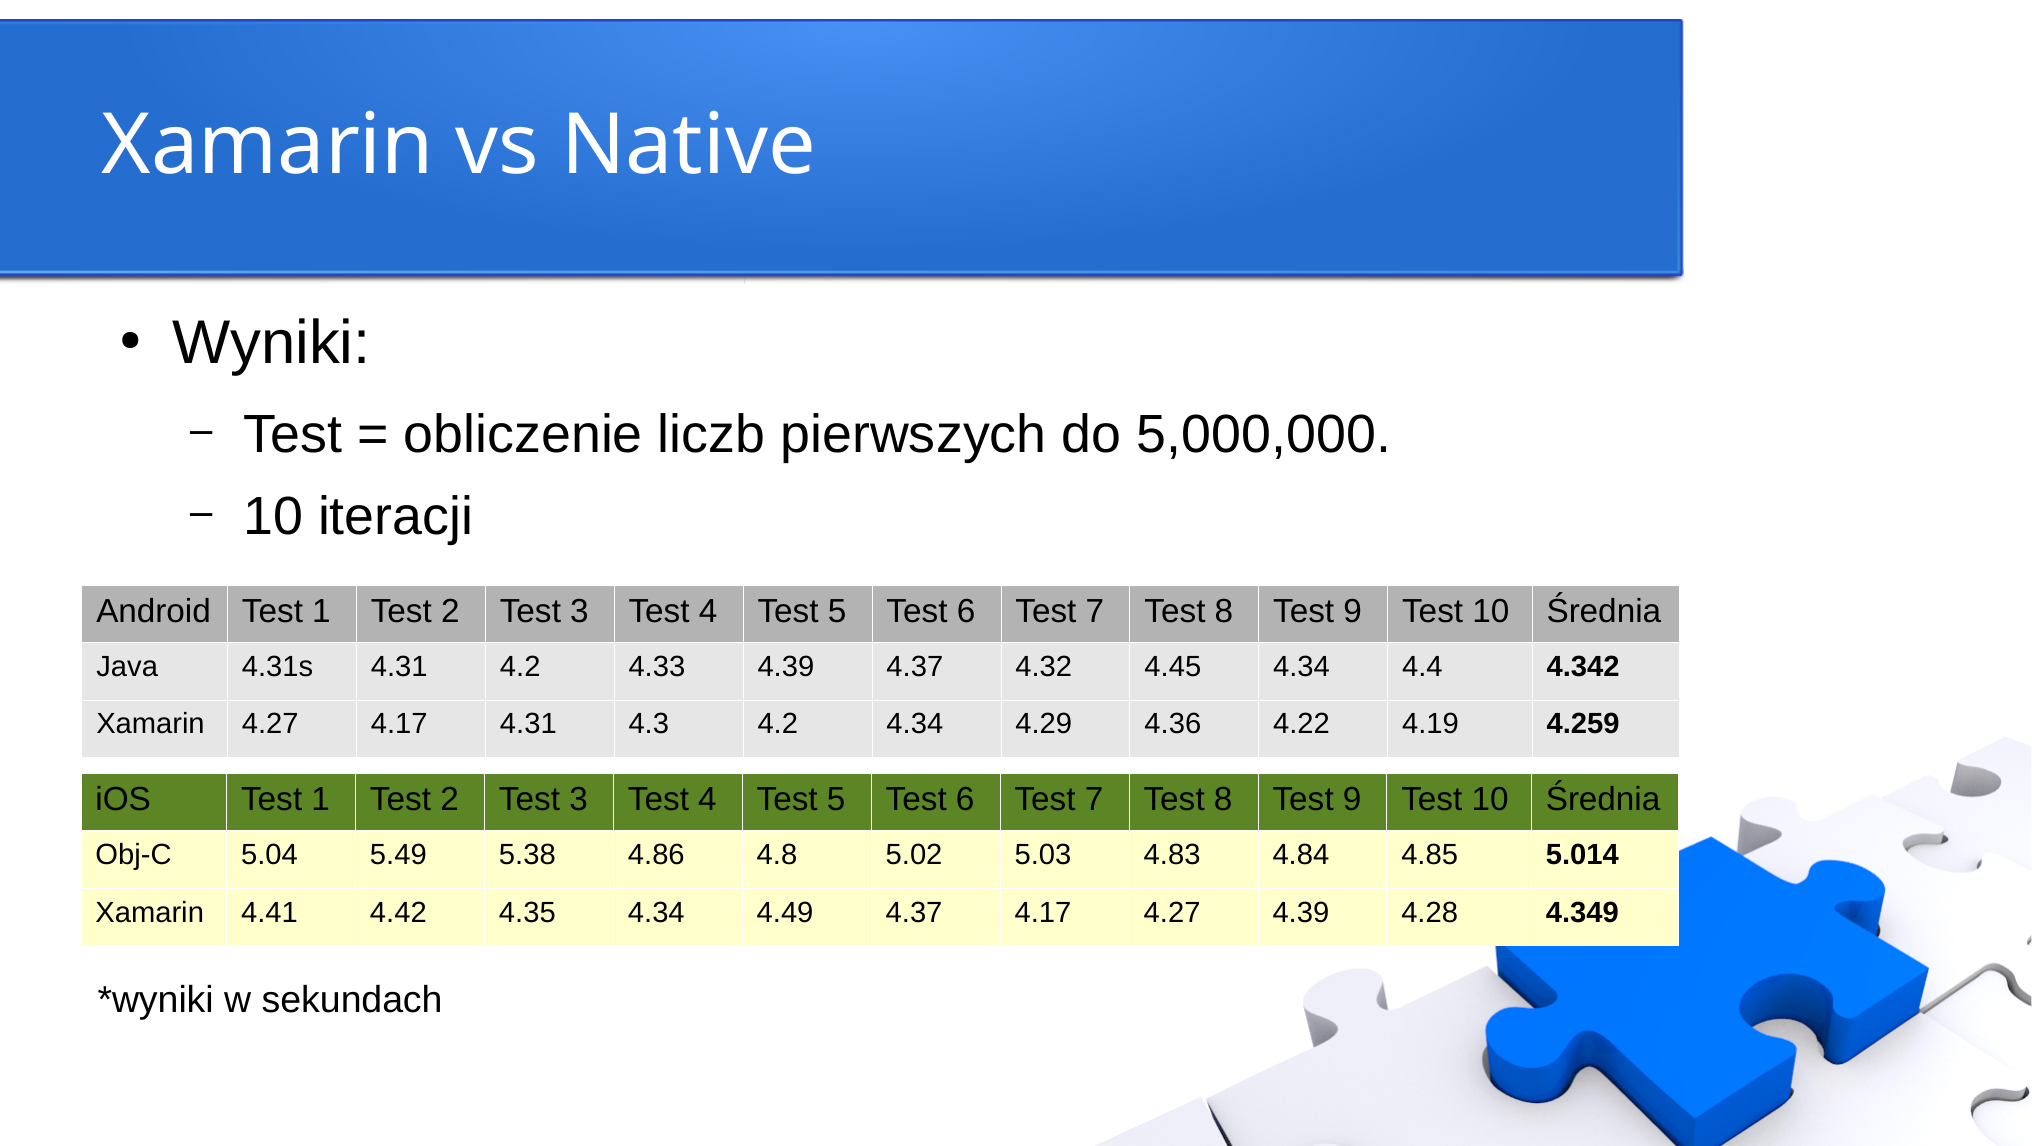

# Xamarin vs Native
Wyniki:
Test = obliczenie liczb pierwszych do 5,000,000.
10 iteracji
| Android | Test 1 | Test 2 | Test 3 | Test 4 | Test 5 | Test 6 | Test 7 | Test 8 | Test 9 | Test 10 | Średnia |
| --- | --- | --- | --- | --- | --- | --- | --- | --- | --- | --- | --- |
| Java | 4.31s | 4.31 | 4.2 | 4.33 | 4.39 | 4.37 | 4.32 | 4.45 | 4.34 | 4.4 | 4.342 |
| Xamarin | 4.27 | 4.17 | 4.31 | 4.3 | 4.2 | 4.34 | 4.29 | 4.36 | 4.22 | 4.19 | 4.259 |
| iOS | Test 1 | Test 2 | Test 3 | Test 4 | Test 5 | Test 6 | Test 7 | Test 8 | Test 9 | Test 10 | Średnia |
| --- | --- | --- | --- | --- | --- | --- | --- | --- | --- | --- | --- |
| Obj-C | 5.04 | 5.49 | 5.38 | 4.86 | 4.8 | 5.02 | 5.03 | 4.83 | 4.84 | 4.85 | 5.014 |
| Xamarin | 4.41 | 4.42 | 4.35 | 4.34 | 4.49 | 4.37 | 4.17 | 4.27 | 4.39 | 4.28 | 4.349 |
*wyniki w sekundach